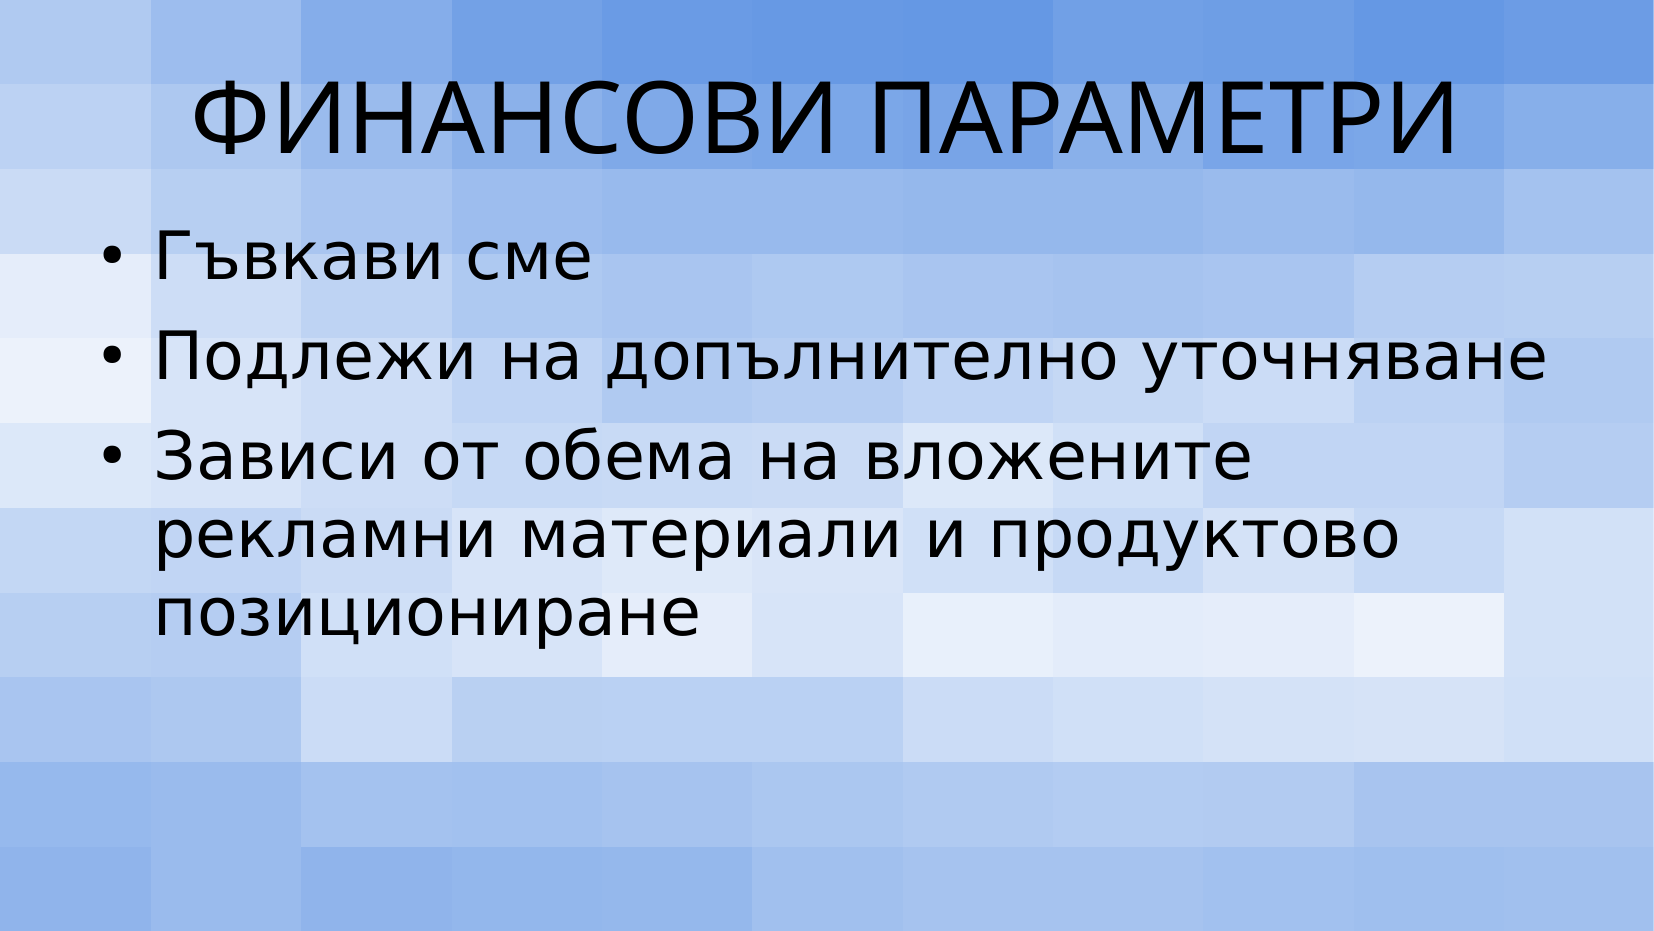

# ФИНАНСОВИ ПАРАМЕТРИ
Гъвкави сме
Подлежи на допълнително уточняване
Зависи от обема на вложените рекламни материали и продуктово позициониране